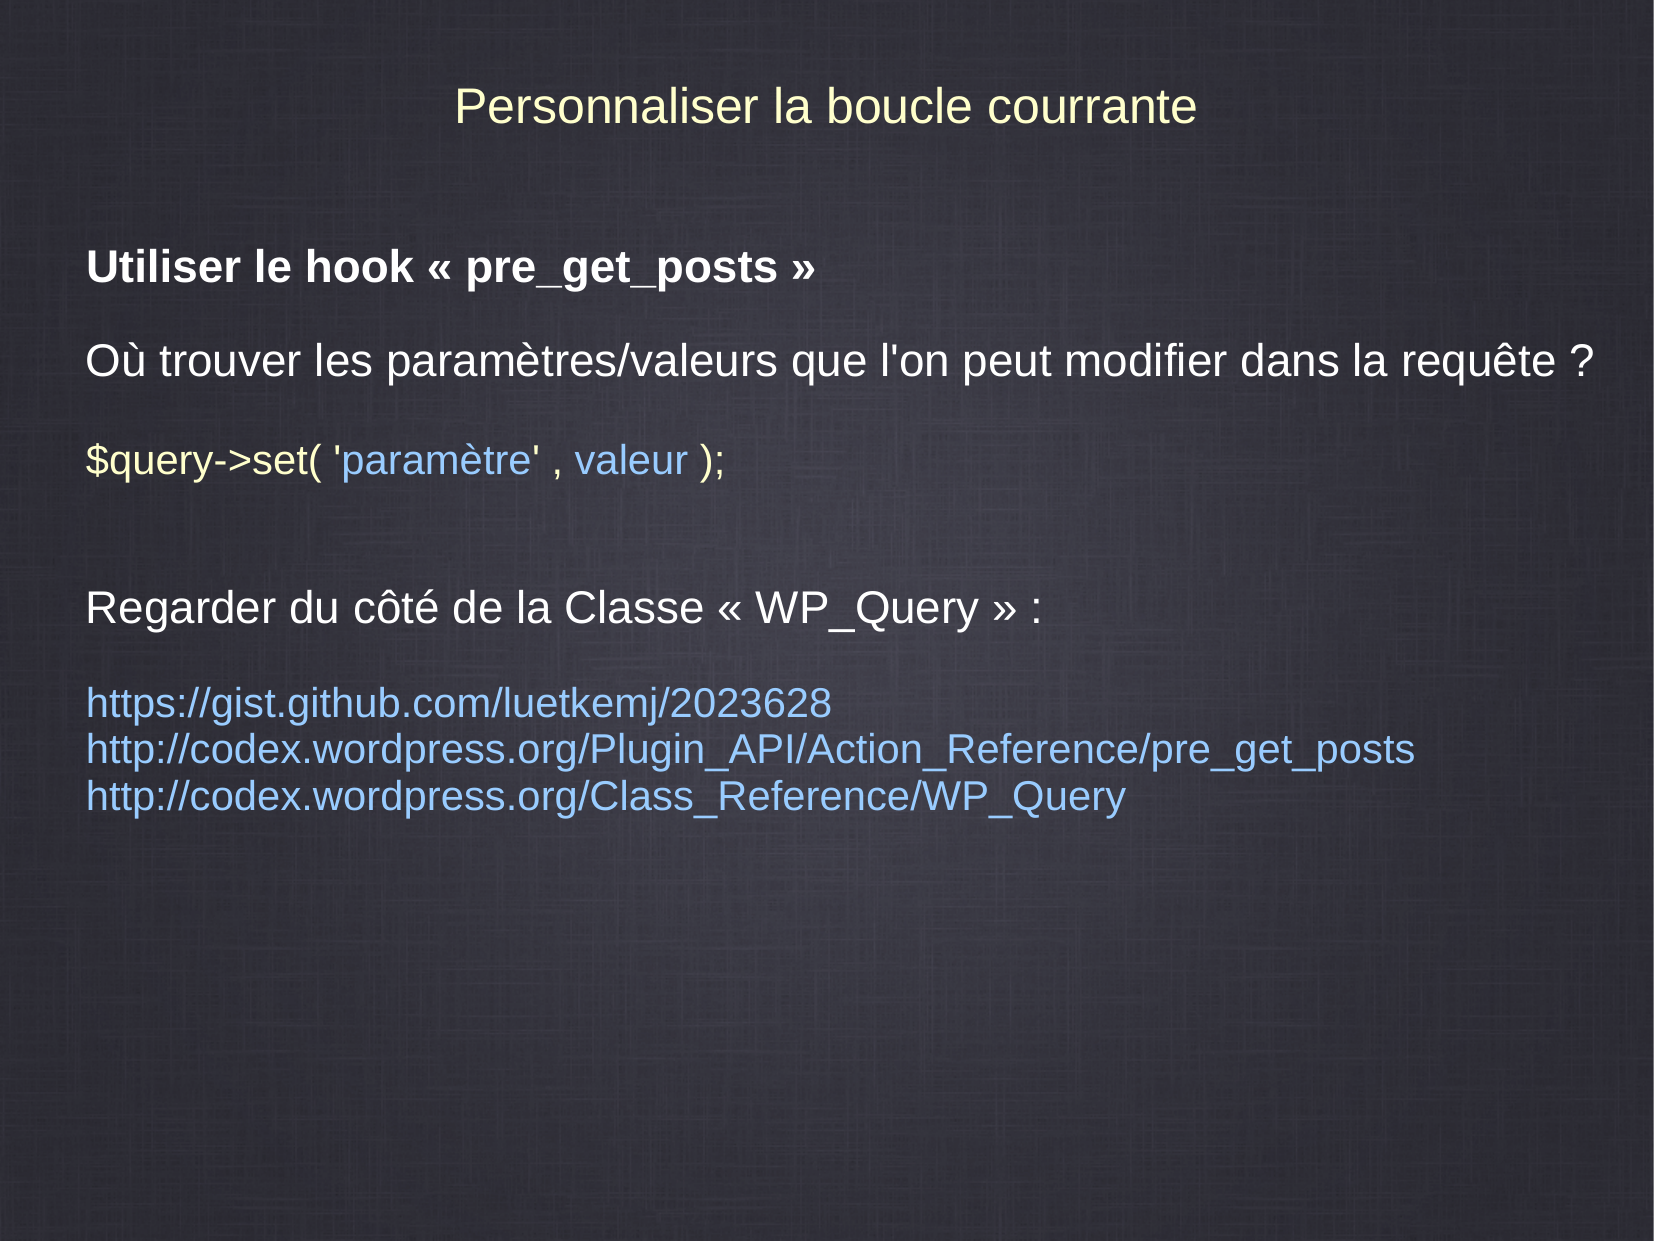

Personnaliser la boucle courrante
Utiliser le hook « pre_get_posts »
Où trouver les paramètres/valeurs que l'on peut modifier dans la requête ?
$query->set( 'paramètre' , valeur );
Regarder du côté de la Classe « WP_Query » :
https://gist.github.com/luetkemj/2023628
http://codex.wordpress.org/Plugin_API/Action_Reference/pre_get_posts
http://codex.wordpress.org/Class_Reference/WP_Query